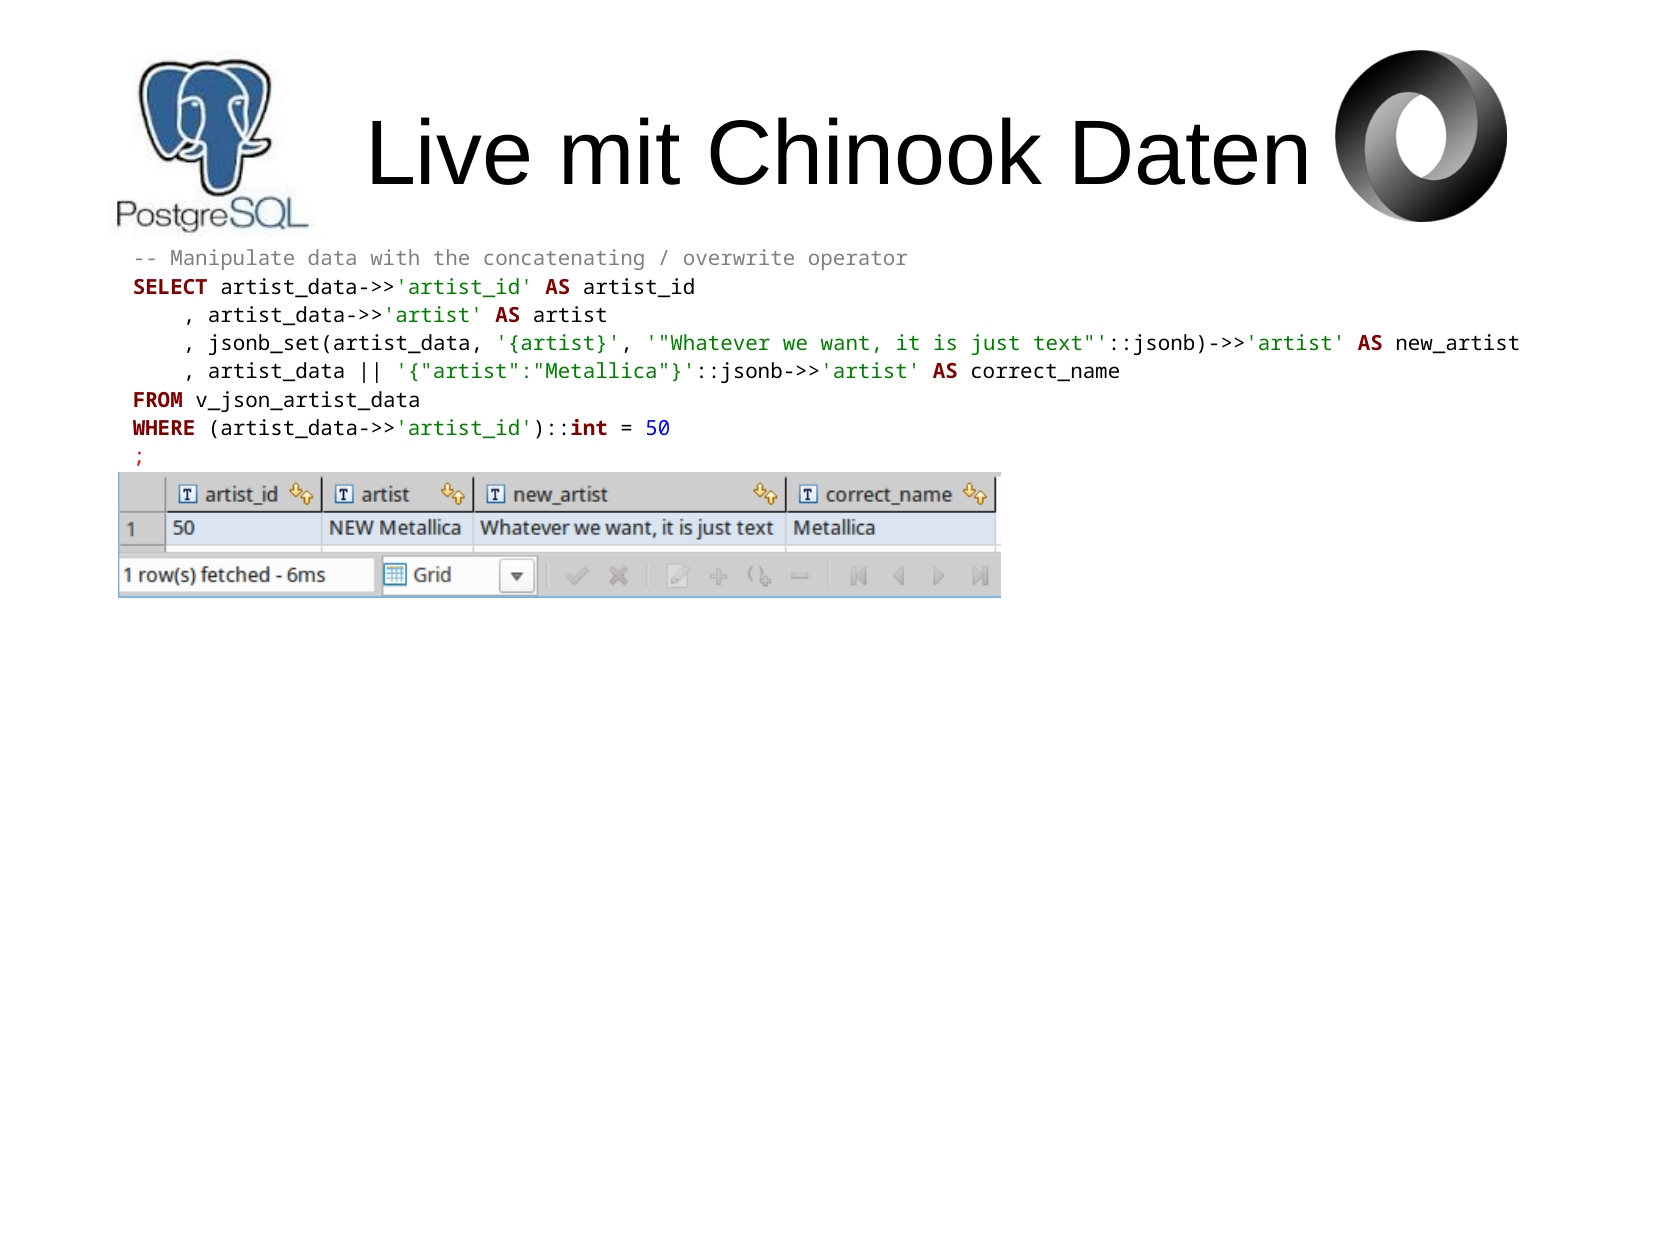

# Live mit Chinook Daten
-- Manipulate data with the concatenating / overwrite operator
SELECT artist_data->>'artist_id' AS artist_id
 , artist_data->>'artist' AS artist
 , jsonb_set(artist_data, '{artist}', '"Whatever we want, it is just text"'::jsonb)->>'artist' AS new_artist
 , artist_data || '{"artist":"Metallica"}'::jsonb->>'artist' AS correct_name
FROM v_json_artist_data
WHERE (artist_data->>'artist_id')::int = 50
;